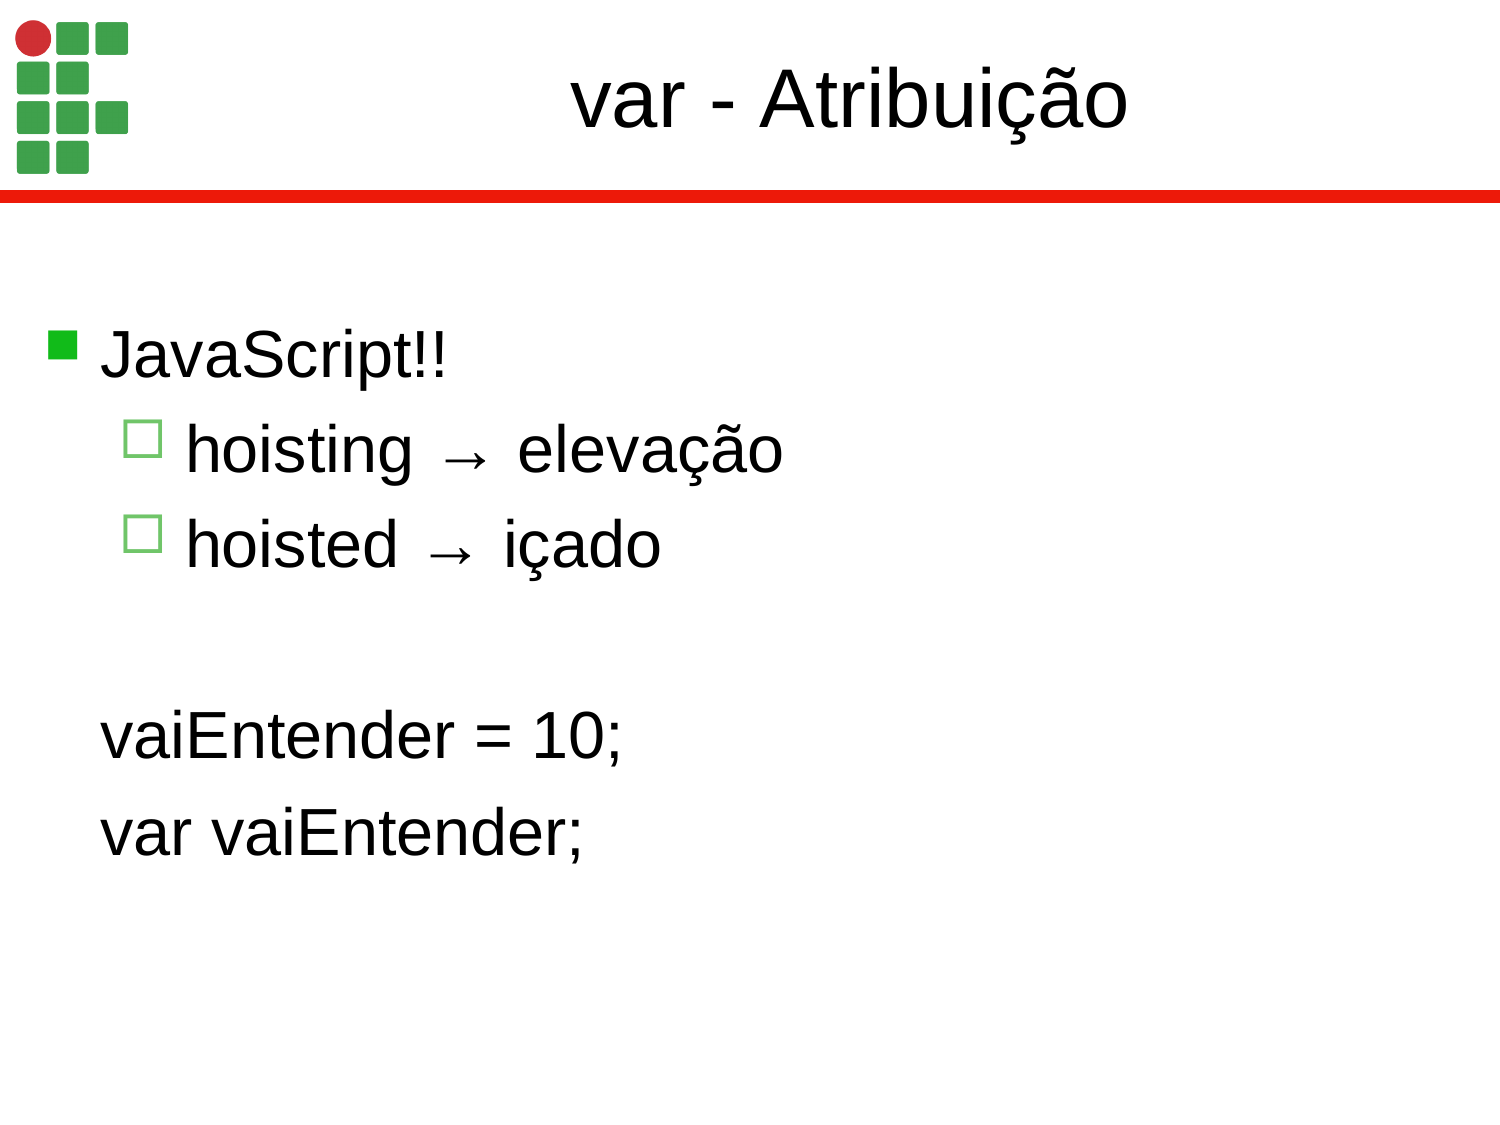

# var - Atribuição
JavaScript!!
 hoisting → elevação
 hoisted → içado
vaiEntender = 10;
var vaiEntender;